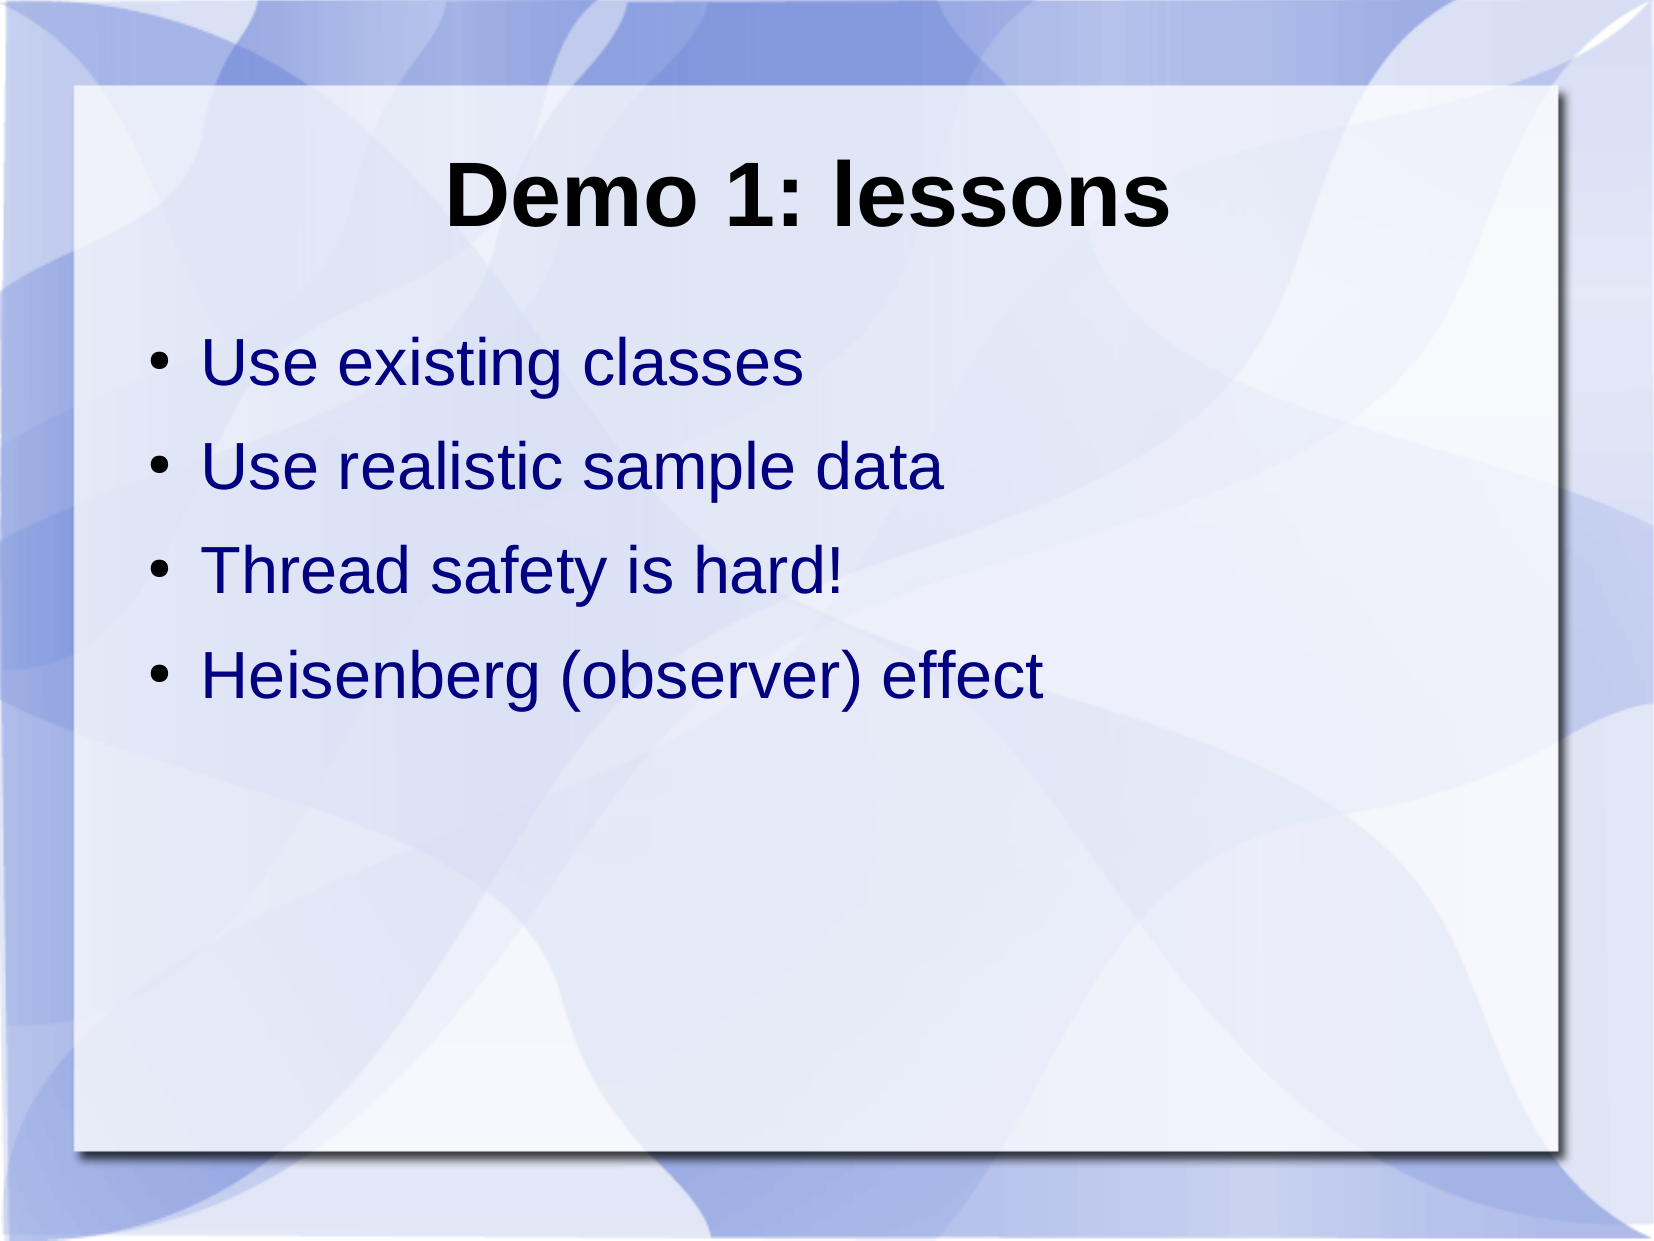

# Demo 1: lessons
Use existing classes
Use realistic sample data
Thread safety is hard!
Heisenberg (observer) effect